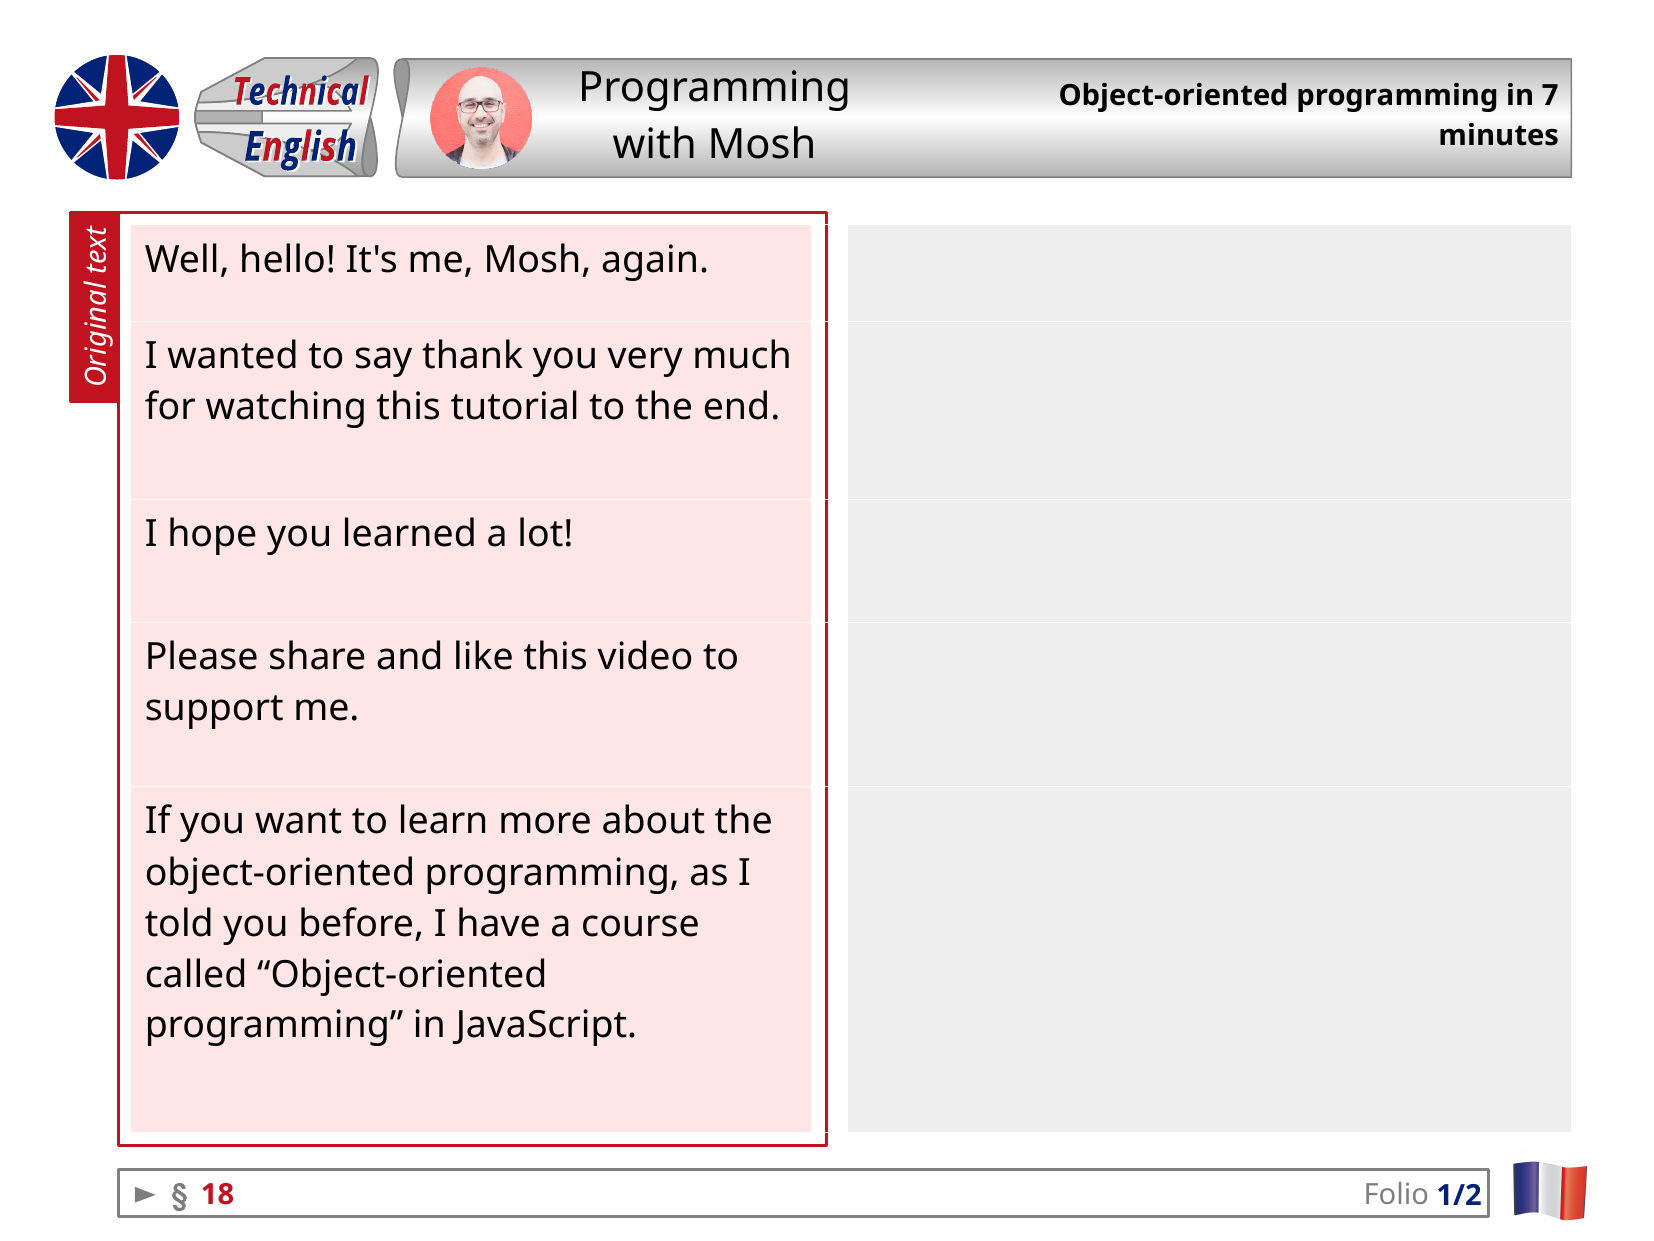

#
| Well, hello! It's me, Mosh, again. | | |
| --- | --- | --- |
| I wanted to say thank you very much for watching this tutorial to the end. | | |
| I hope you learned a lot! | | |
| Please share and like this video to support me. | | |
| If you want to learn more about the object-oriented programming, as I told you before, I have a course called “Object-oriented programming” in JavaScript. | | |
18
1/2